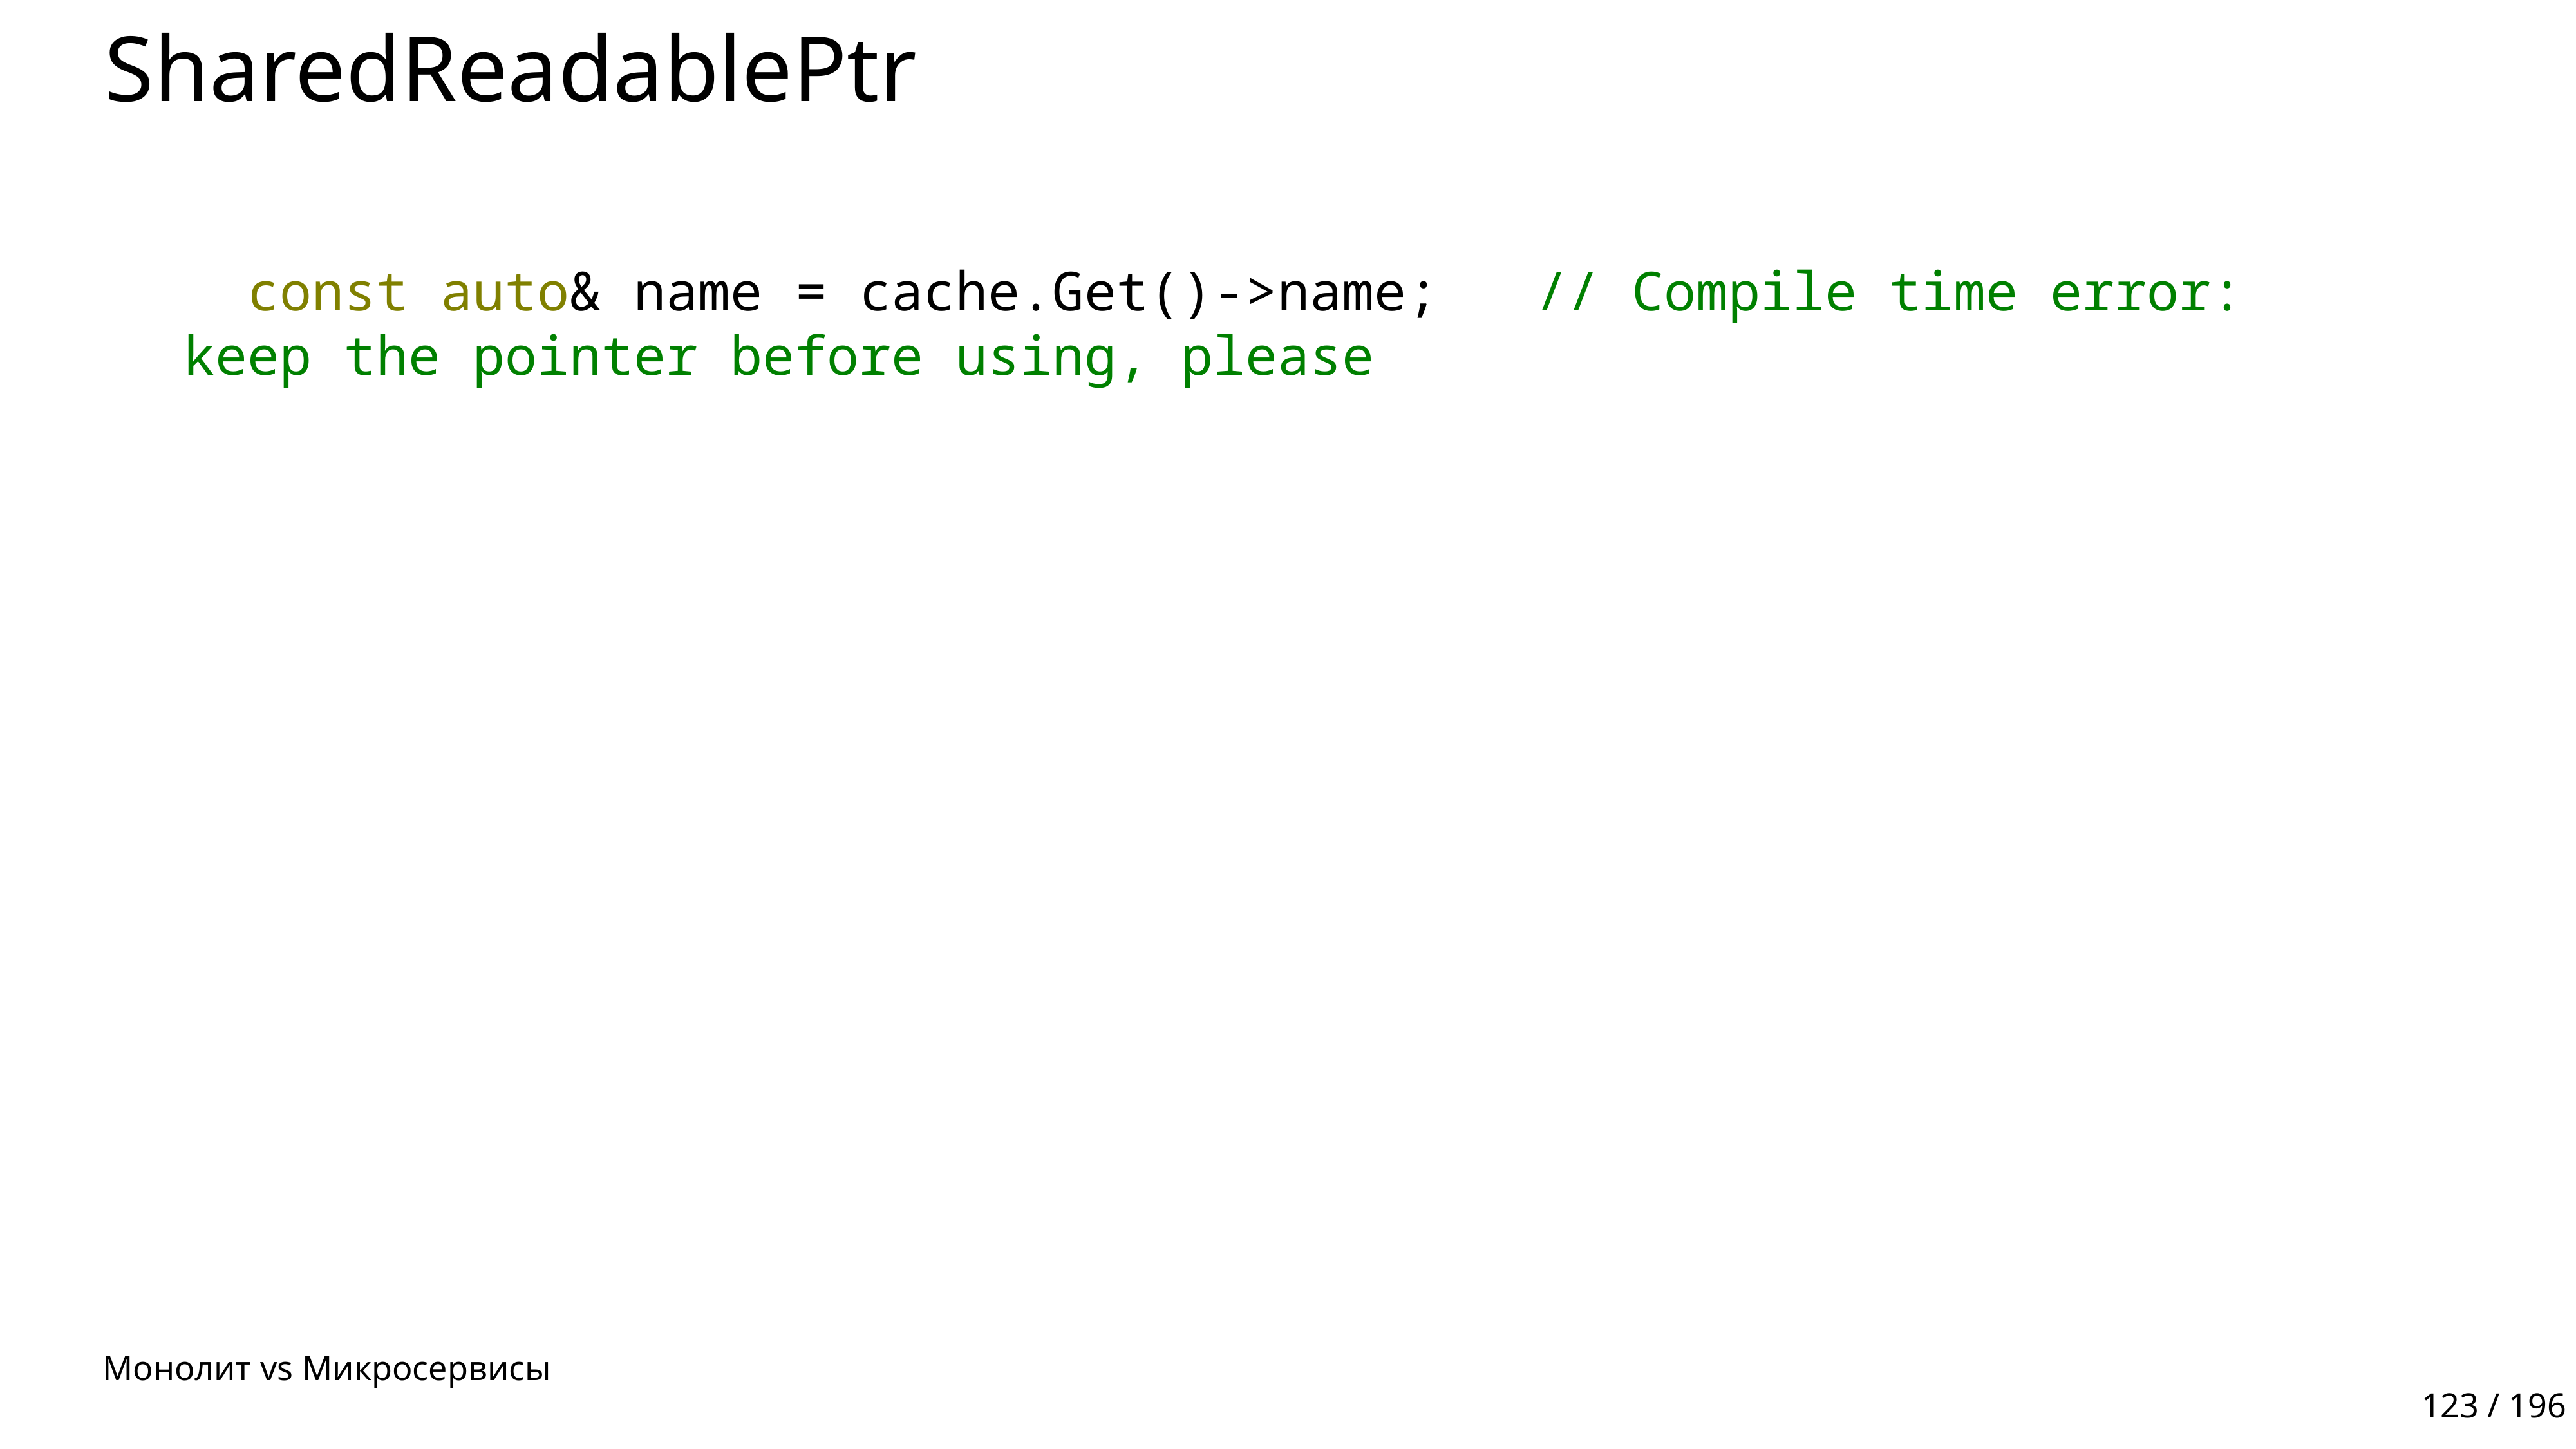

SharedReadablePtr
 const auto& name = cache.Get()->name; // Compile time error: keep the pointer before using, please
# Монолит vs Микросервисы